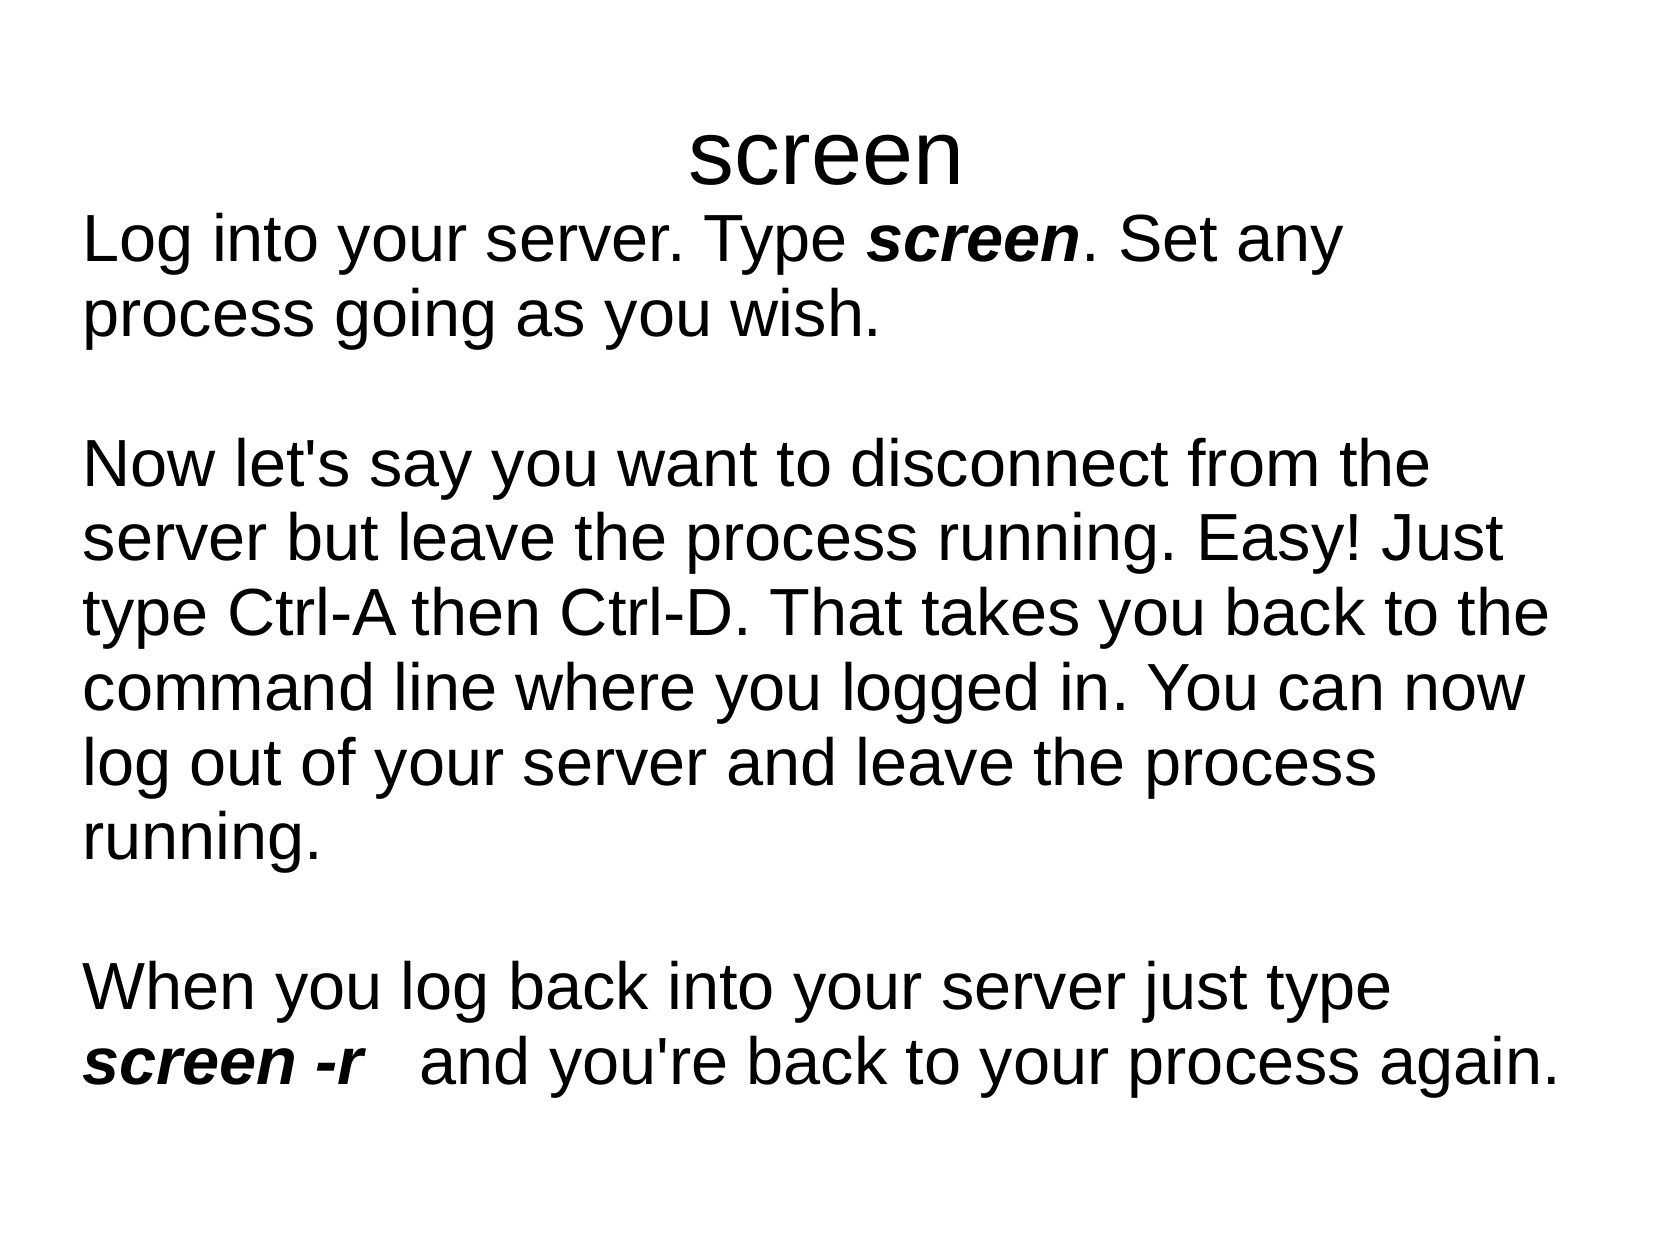

# screen
Log into your server. Type screen. Set any process going as you wish.
Now let's say you want to disconnect from the server but leave the process running. Easy! Just type Ctrl-A then Ctrl-D. That takes you back to the command line where you logged in. You can now log out of your server and leave the process running.
When you log back into your server just type
screen -r and you're back to your process again.